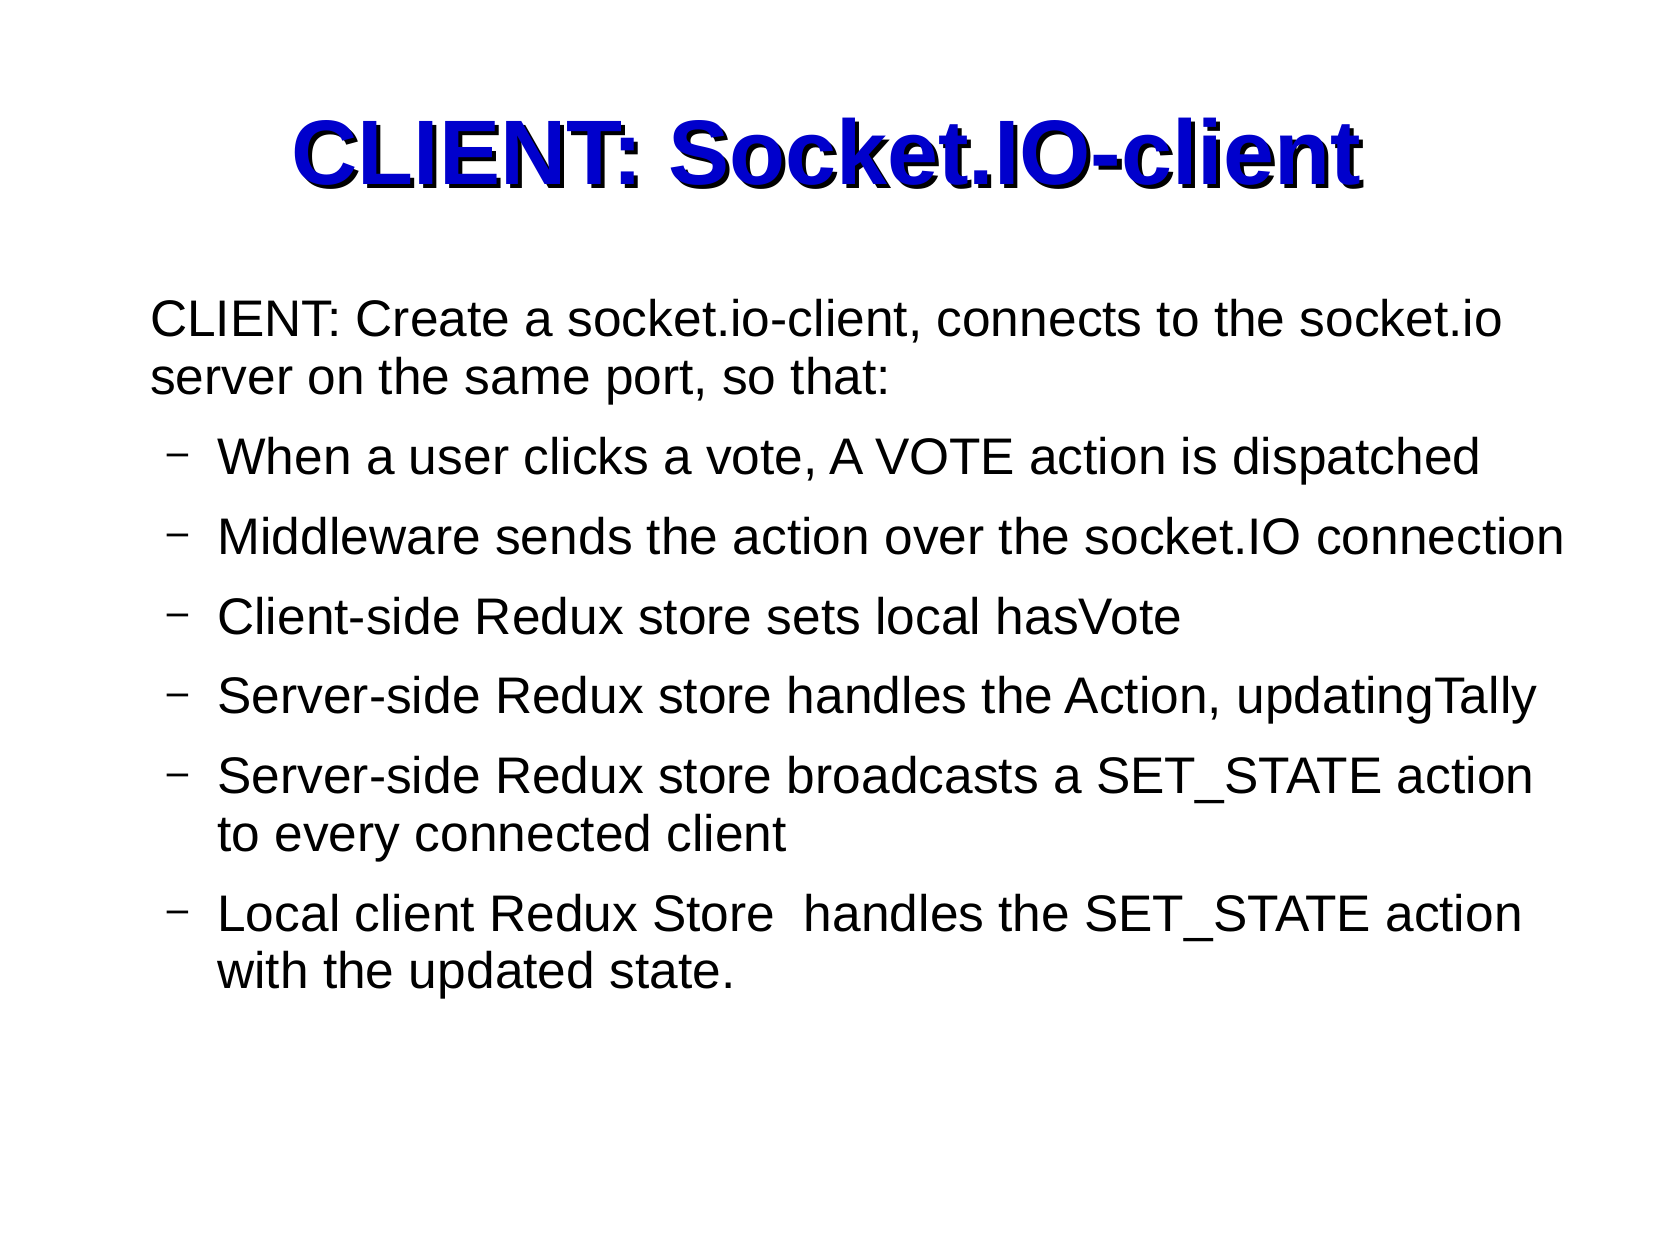

# CLIENT: Socket.IO-client
CLIENT: Create a socket.io-client, connects to the socket.io server on the same port, so that:
When a user clicks a vote, A VOTE action is dispatched
Middleware sends the action over the socket.IO connection
Client-side Redux store sets local hasVote
Server-side Redux store handles the Action, updatingTally
Server-side Redux store broadcasts a SET_STATE action to every connected client
Local client Redux Store handles the SET_STATE action with the updated state.